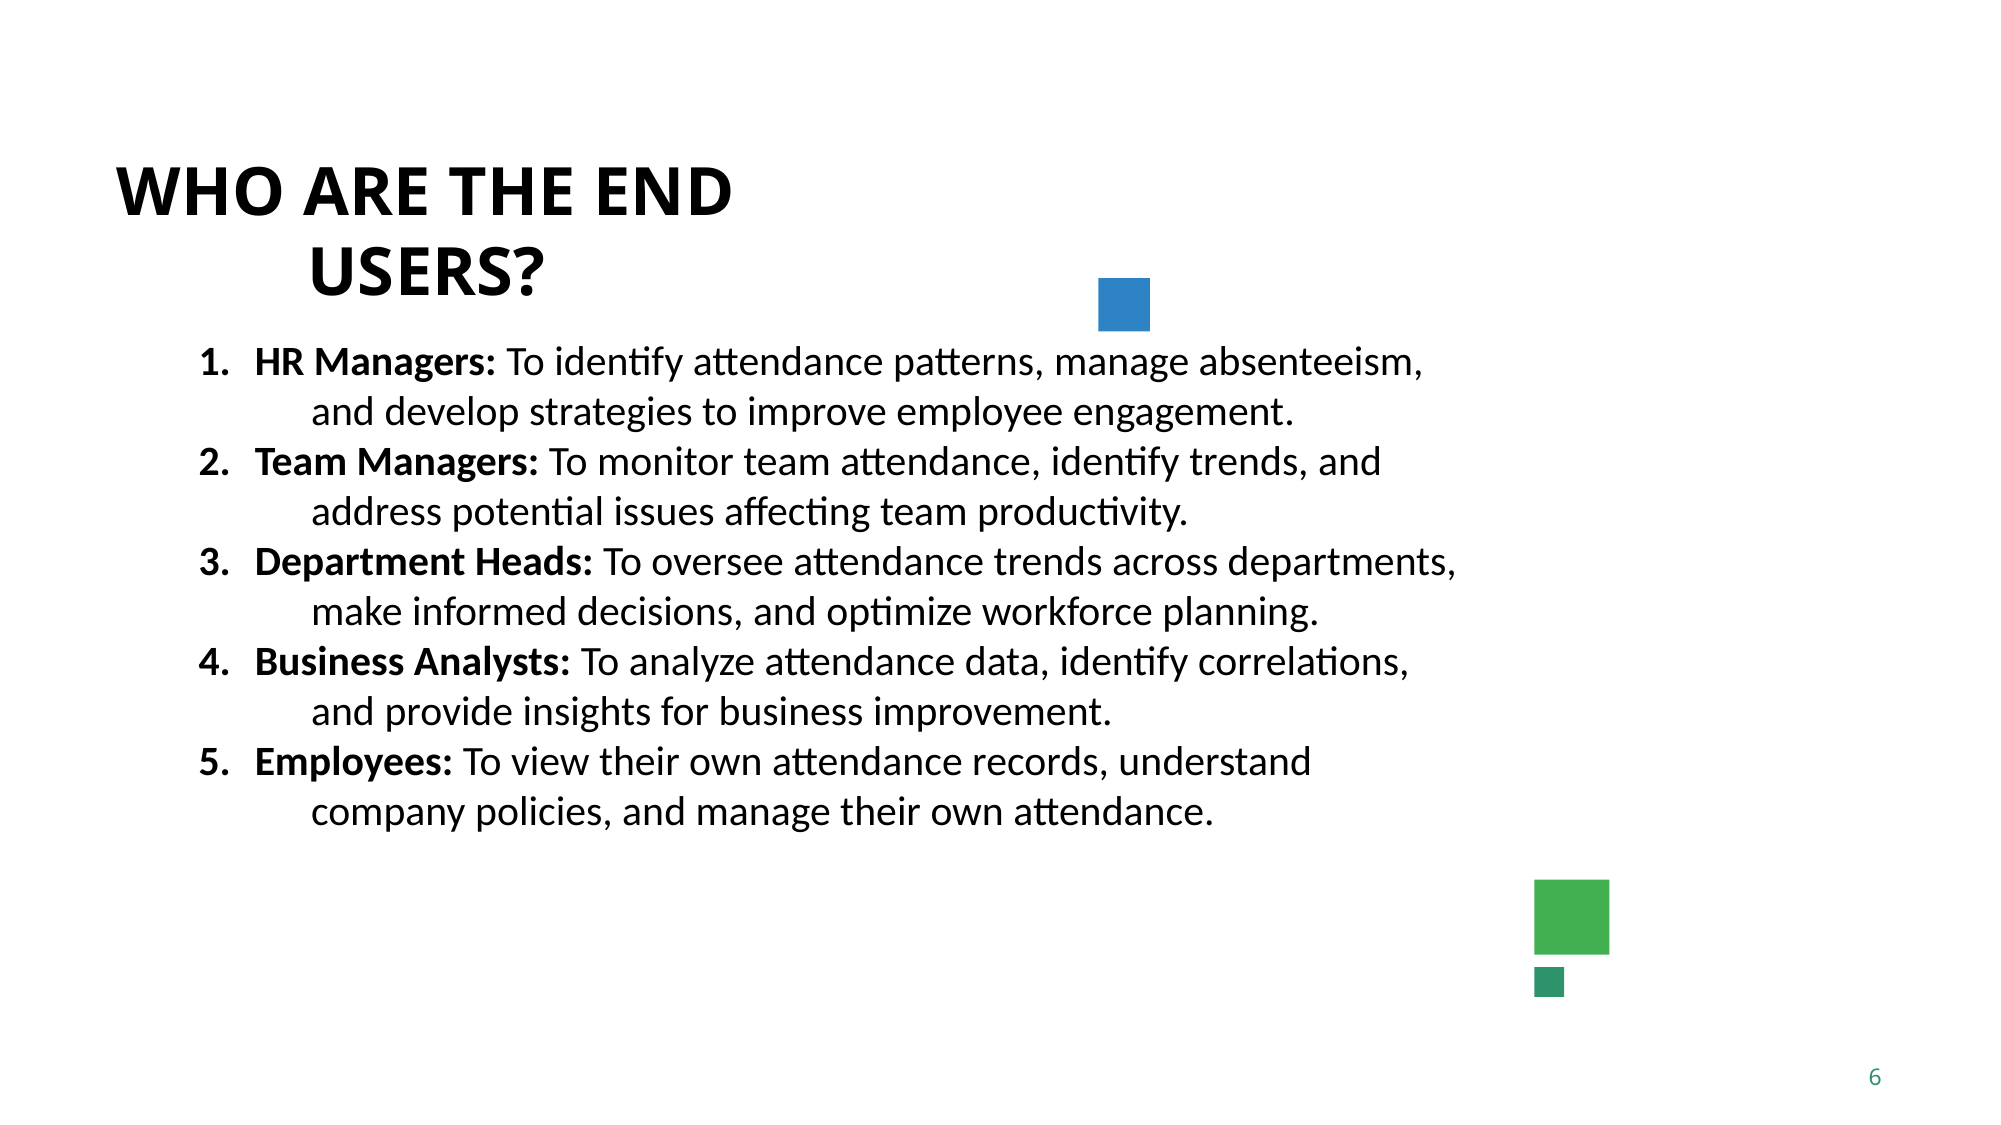

# WHO ARE THE END USERS?
HR Managers: To identify attendance patterns, manage absenteeism, and develop strategies to improve employee engagement.
Team Managers: To monitor team attendance, identify trends, and address potential issues affecting team productivity.
Department Heads: To oversee attendance trends across departments, make informed decisions, and optimize workforce planning.
Business Analysts: To analyze attendance data, identify correlations, and provide insights for business improvement.
Employees: To view their own attendance records, understand company policies, and manage their own attendance.